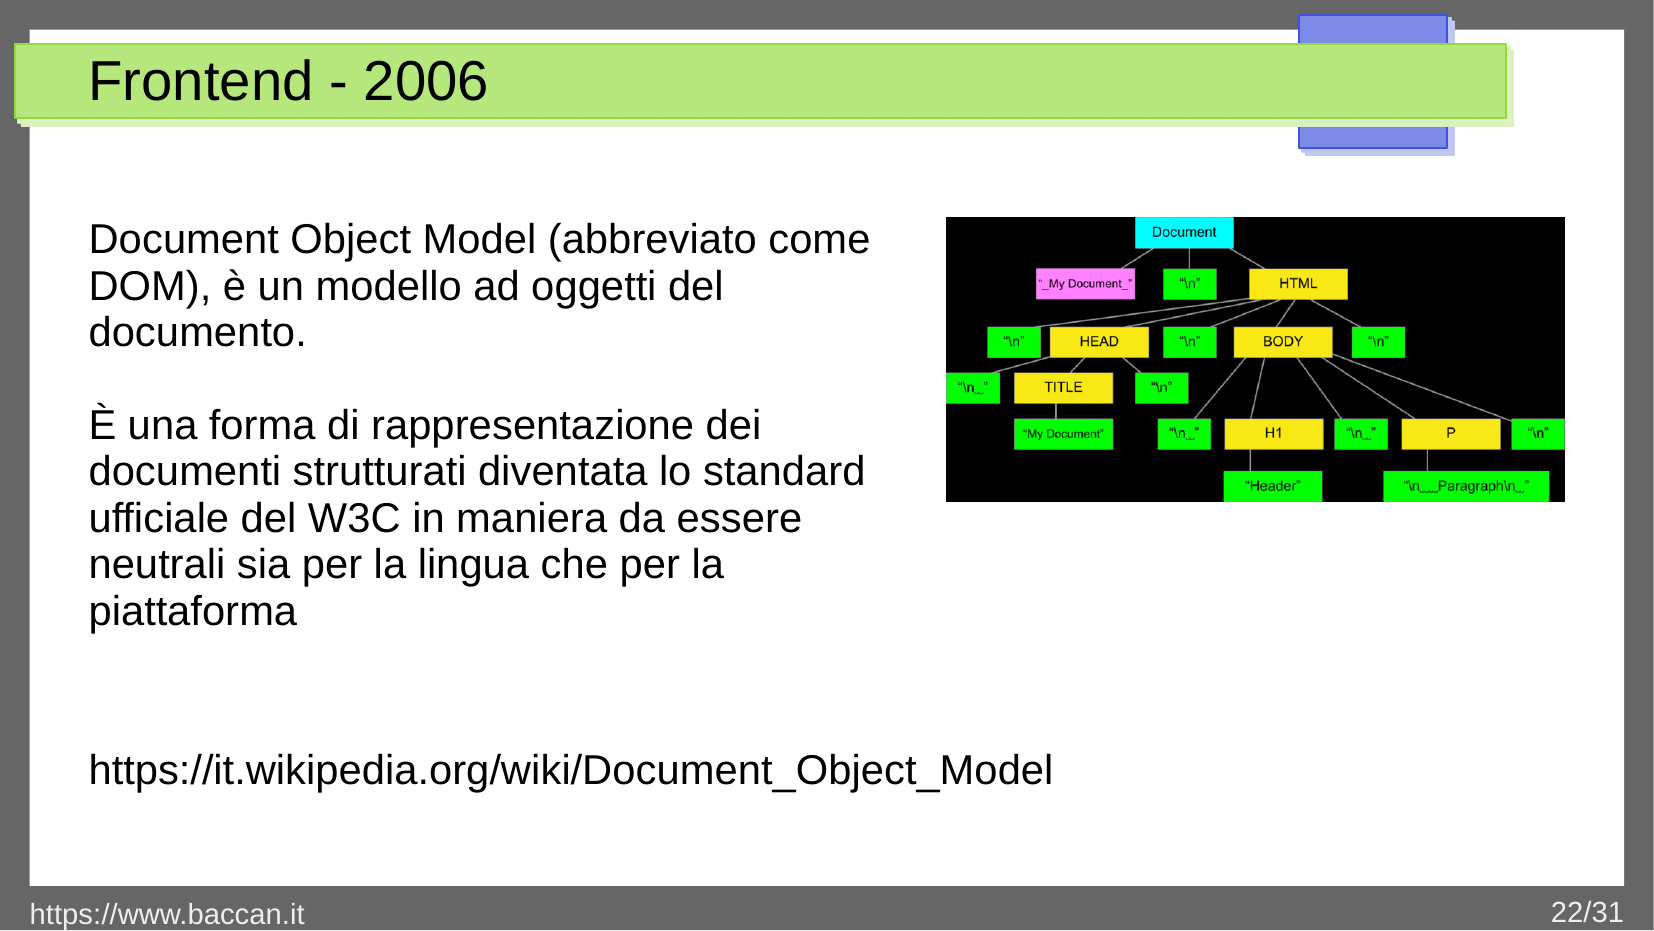

# Frontend - 2006
Document Object Model (abbreviato come DOM), è un modello ad oggetti del documento.
È una forma di rappresentazione dei documenti strutturati diventata lo standard ufficiale del W3C in maniera da essere neutrali sia per la lingua che per la piattaforma
https://it.wikipedia.org/wiki/Document_Object_Model
22
https://www.baccan.it